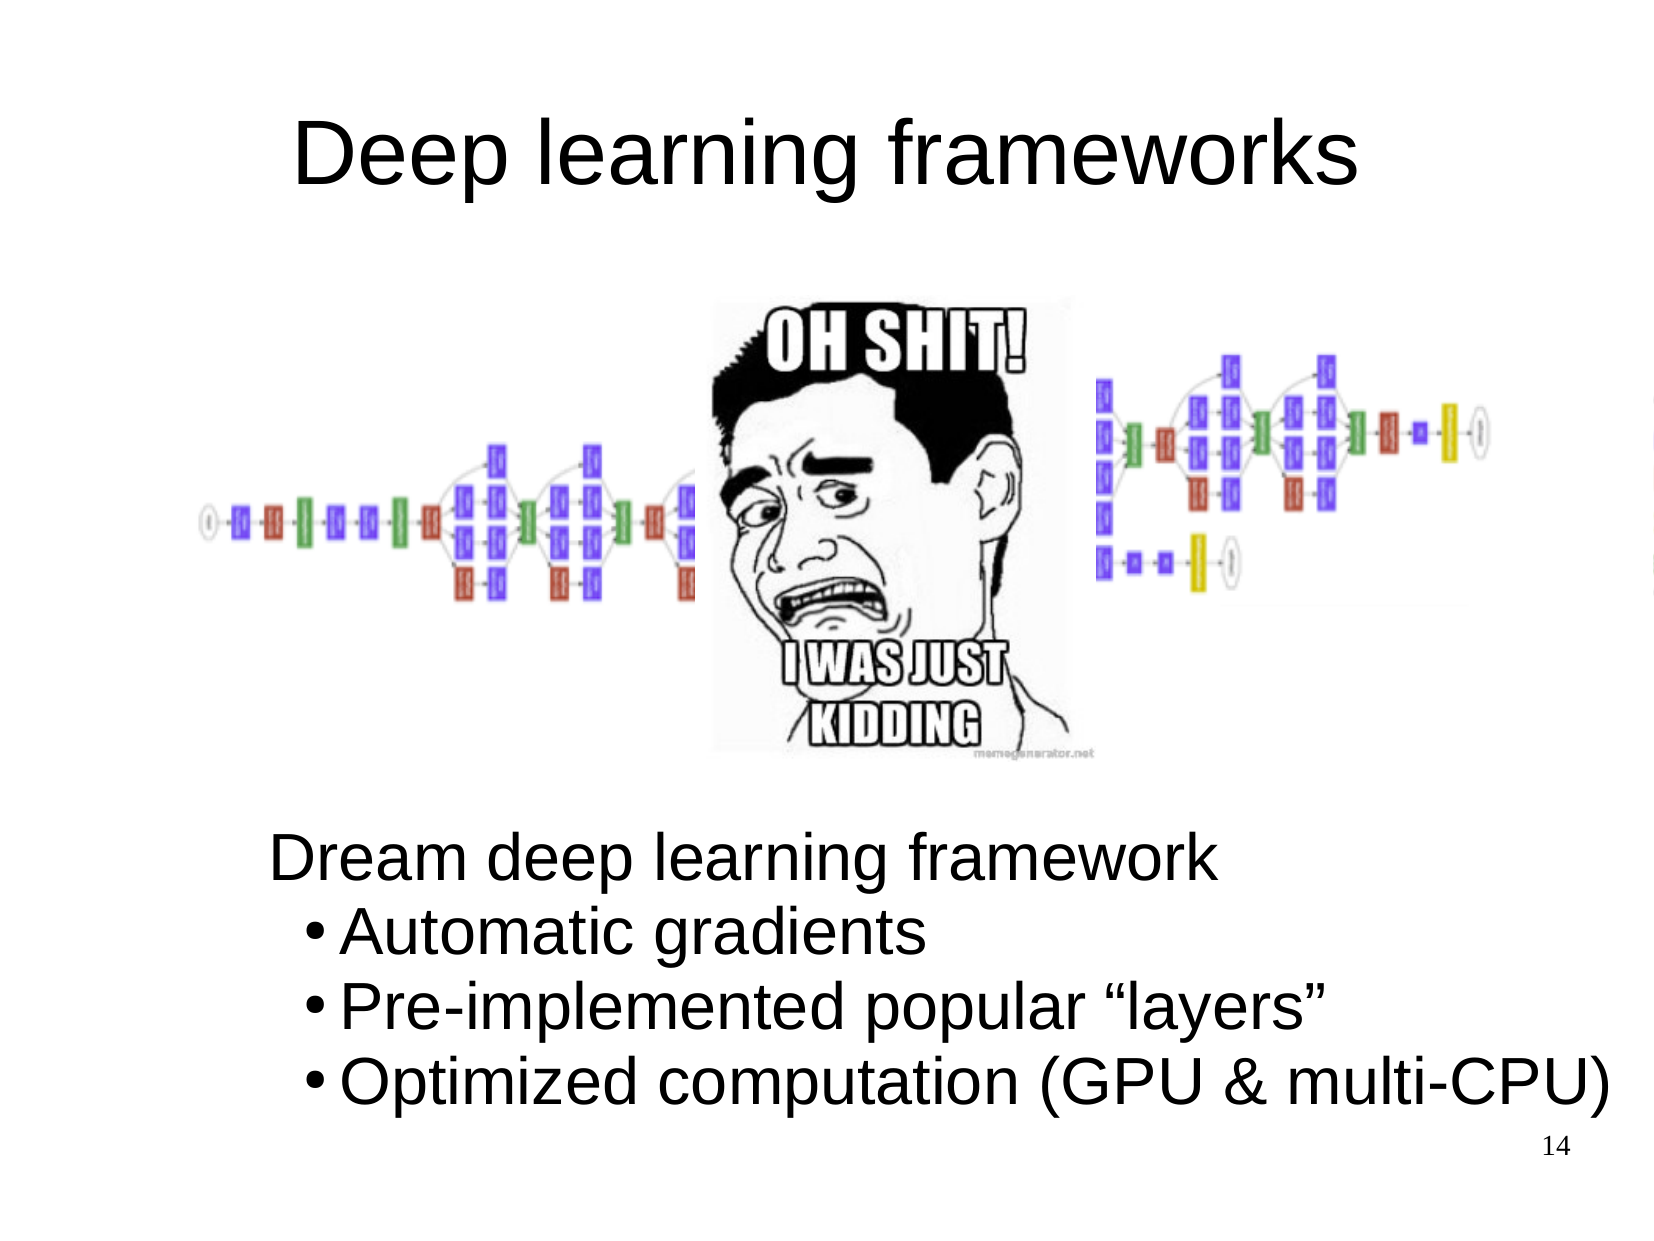

# Deep learning frameworks
Dream deep learning framework
Automatic gradients
Pre-implemented popular “layers”
Optimized computation (GPU & multi-CPU)
14